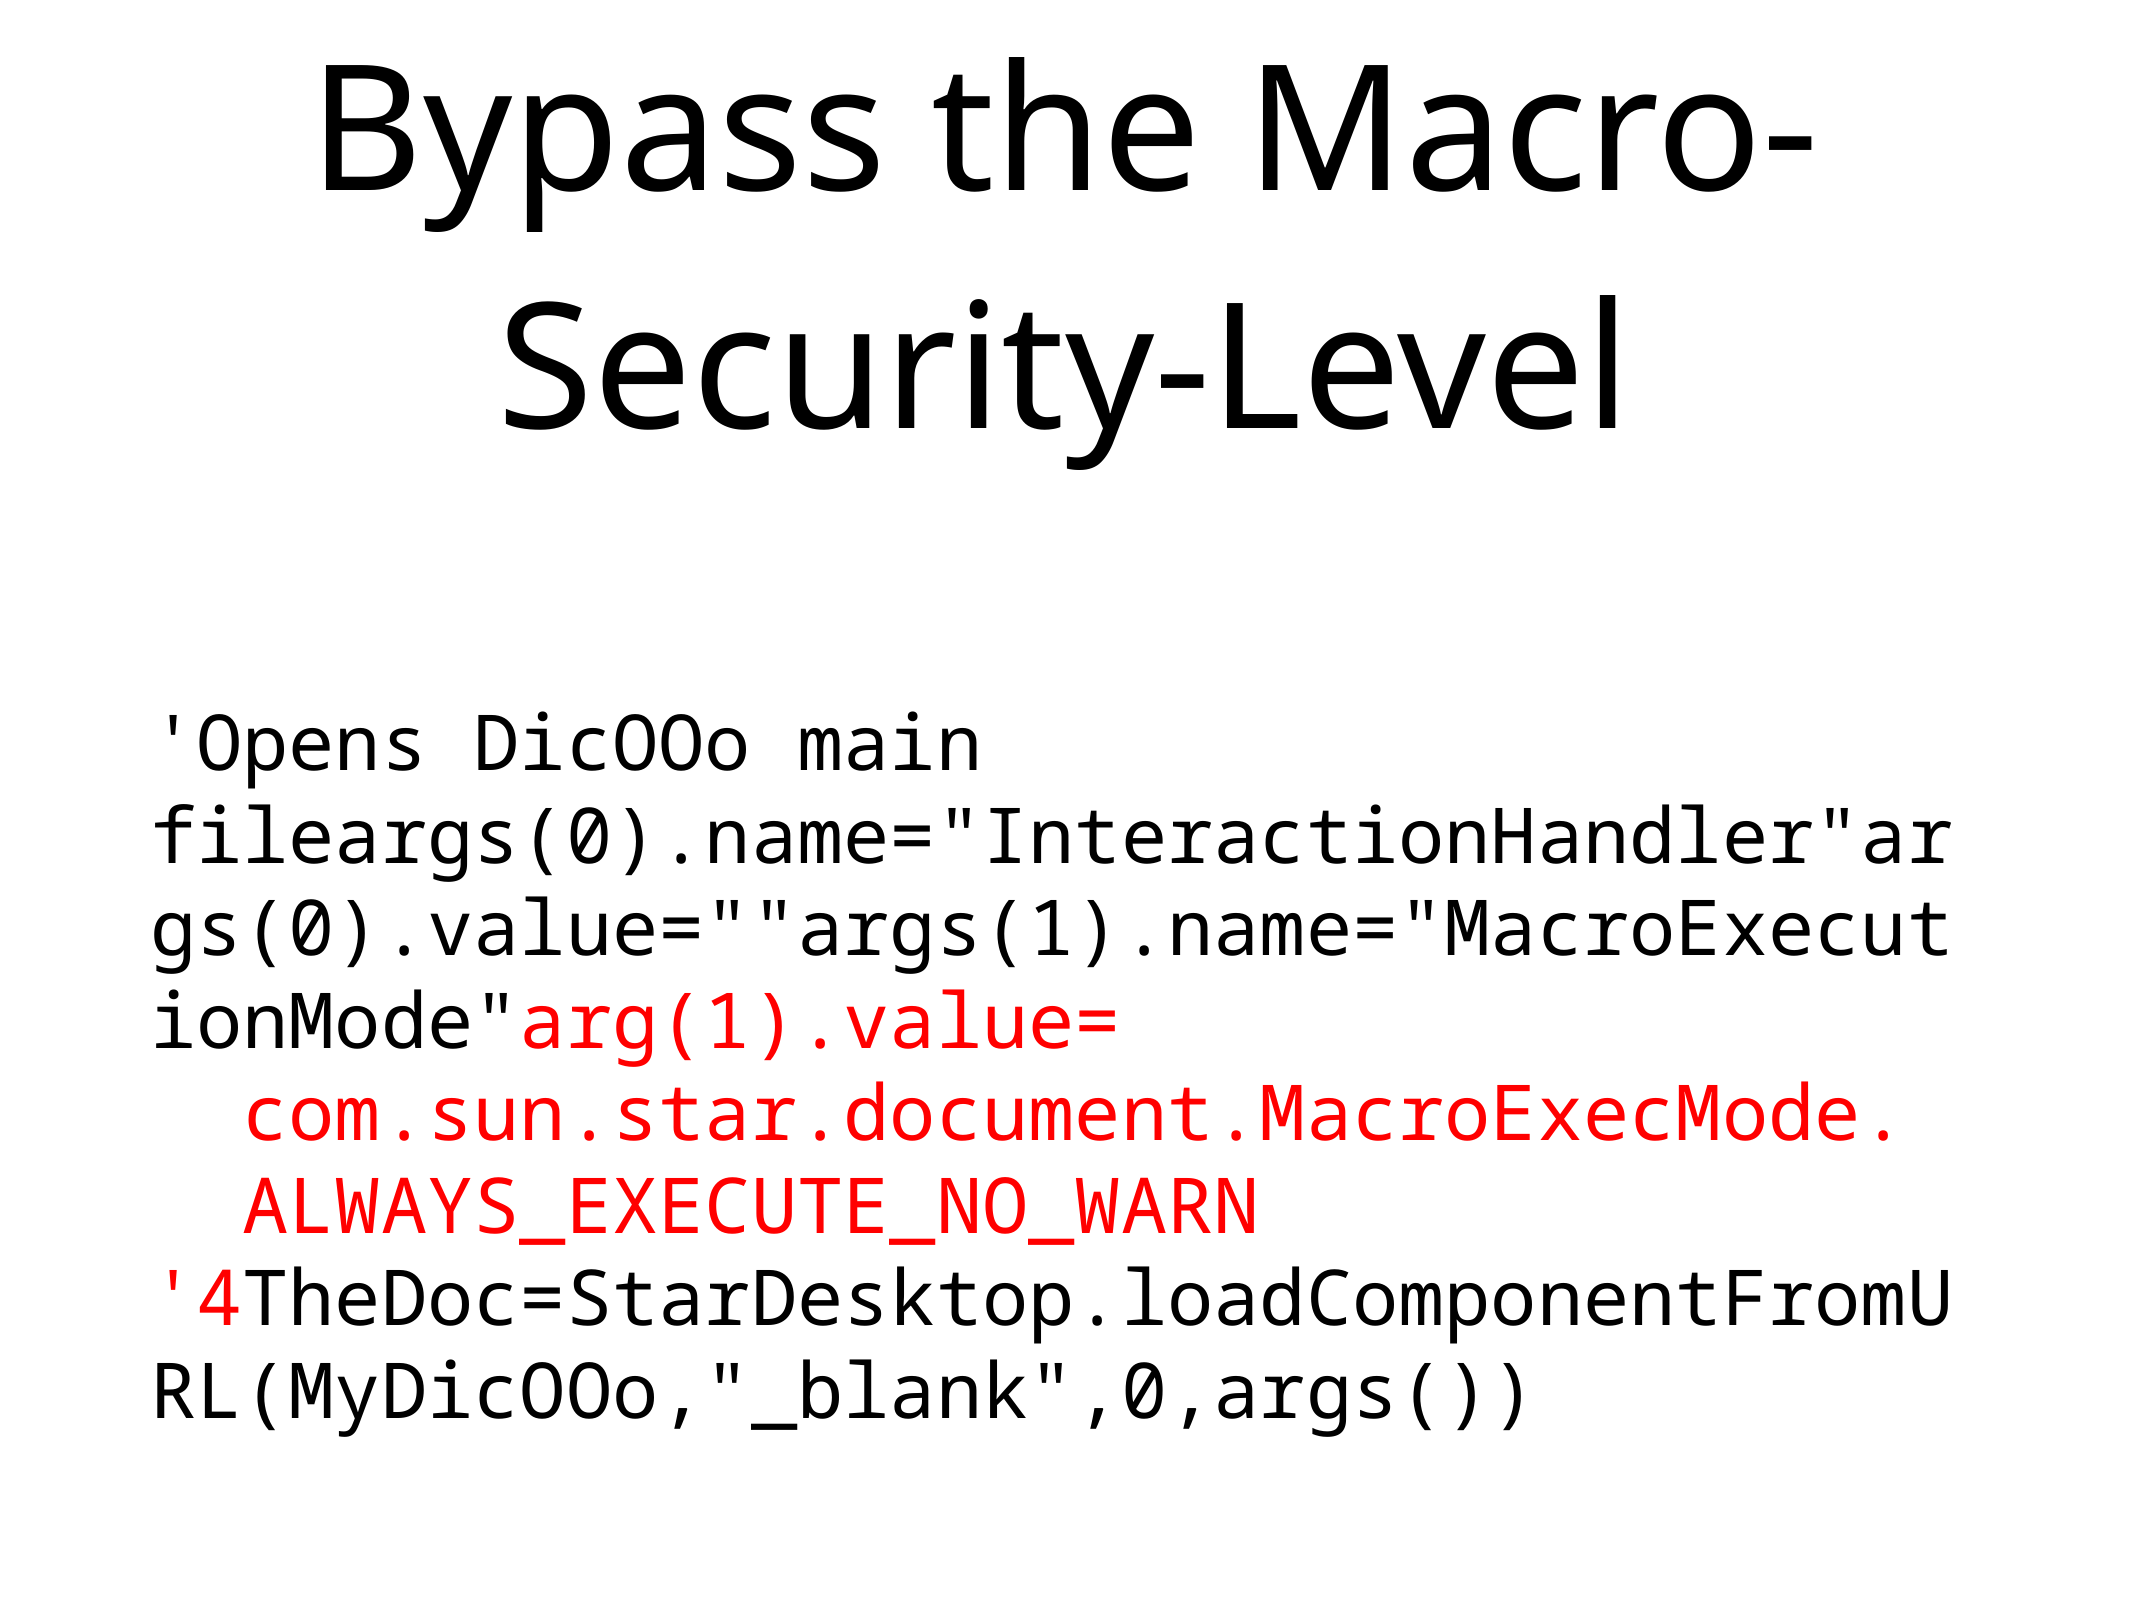

# Bypass the Macro-Security-Level
'Opens DicOOo main fileargs(0).name="InteractionHandler"args(0).value=""args(1).name="MacroExecutionMode"arg(1).value=
 com.sun.star.document.MacroExecMode.
 ALWAYS_EXECUTE_NO_WARN '4TheDoc=StarDesktop.loadComponentFromURL(MyDicOOo,"_blank",0,args())